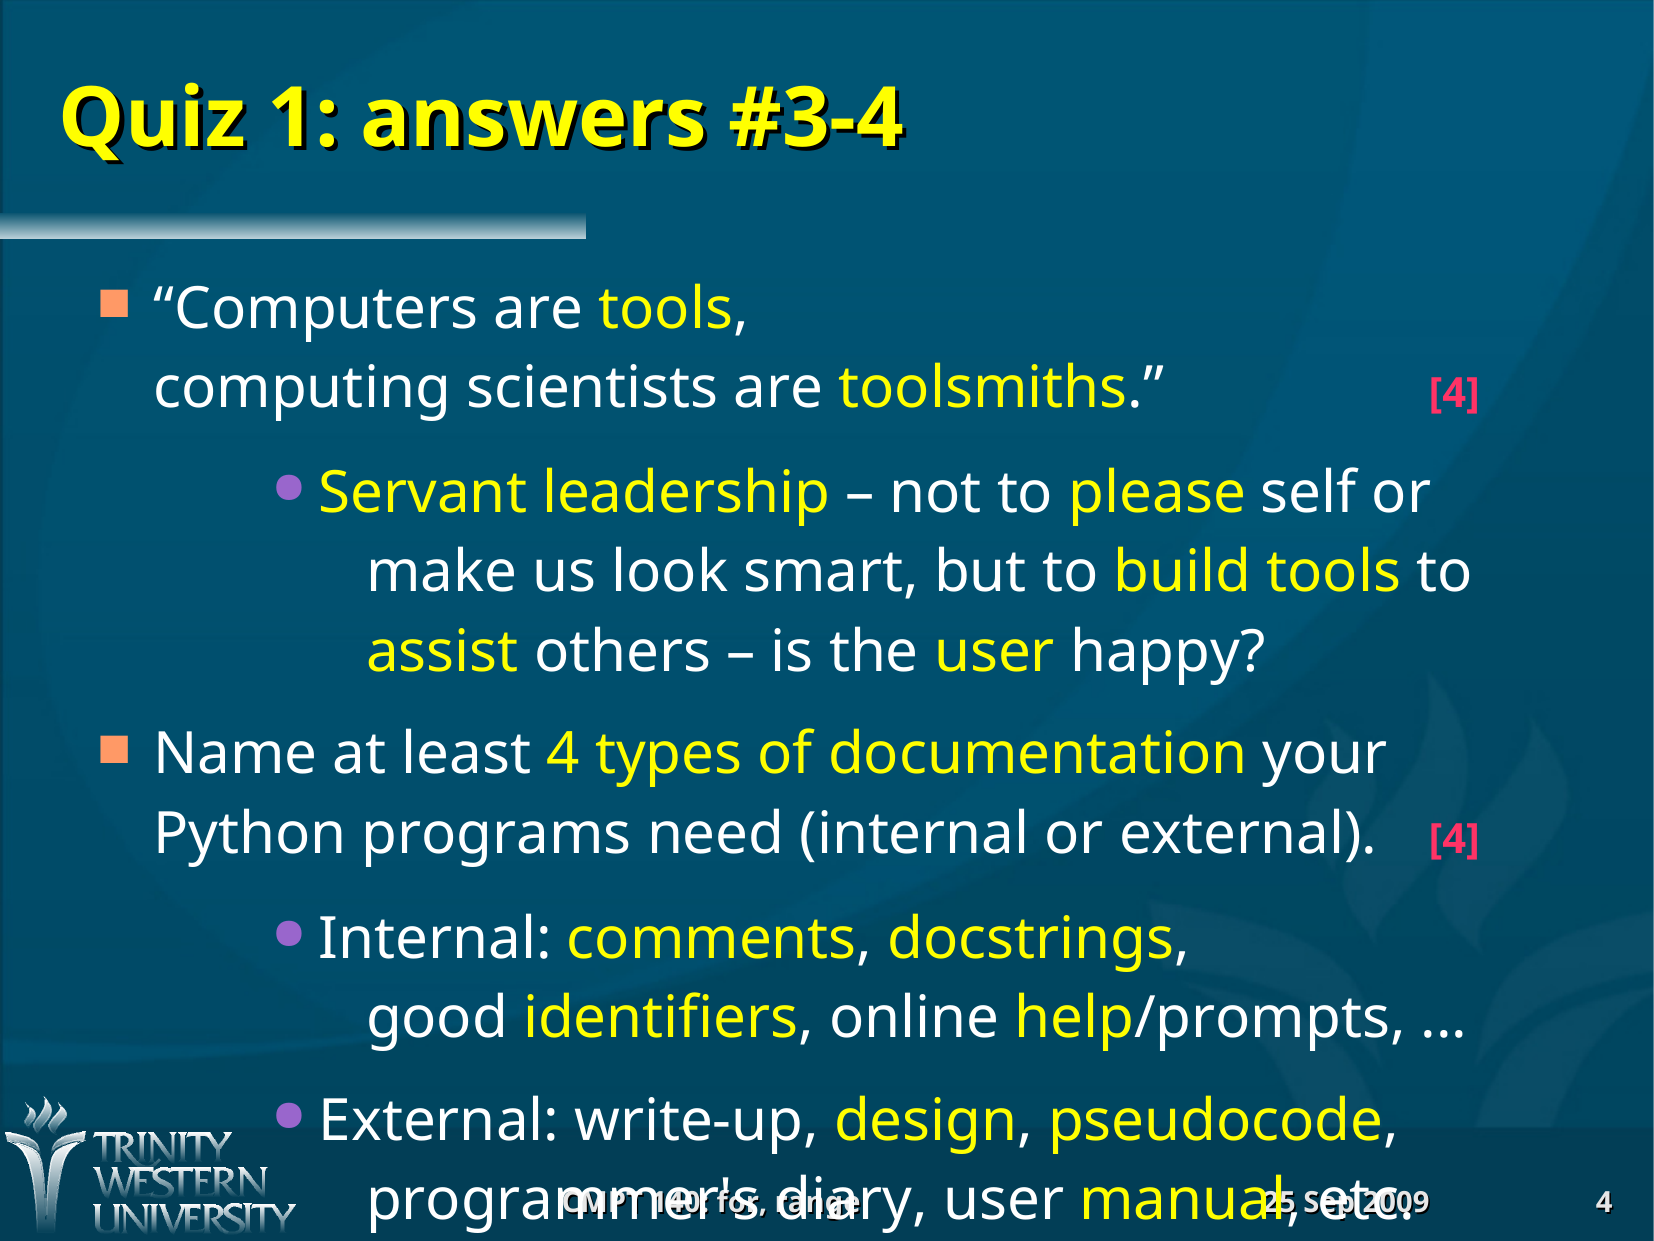

# Quiz 1: answers #3-4
“Computers are tools,
computing scientists are toolsmiths.”				[4]
Servant leadership – not to please self or make us look smart, but to build tools to assist others – is the user happy?
Name at least 4 types of documentation your Python programs need (internal or external).	[4]
Internal: comments, docstrings,
good identifiers, online help/prompts, ...
External: write-up, design, pseudocode, programmer's diary, user manual, etc.
CMPT 140: for, range
25 Sep 2009
4